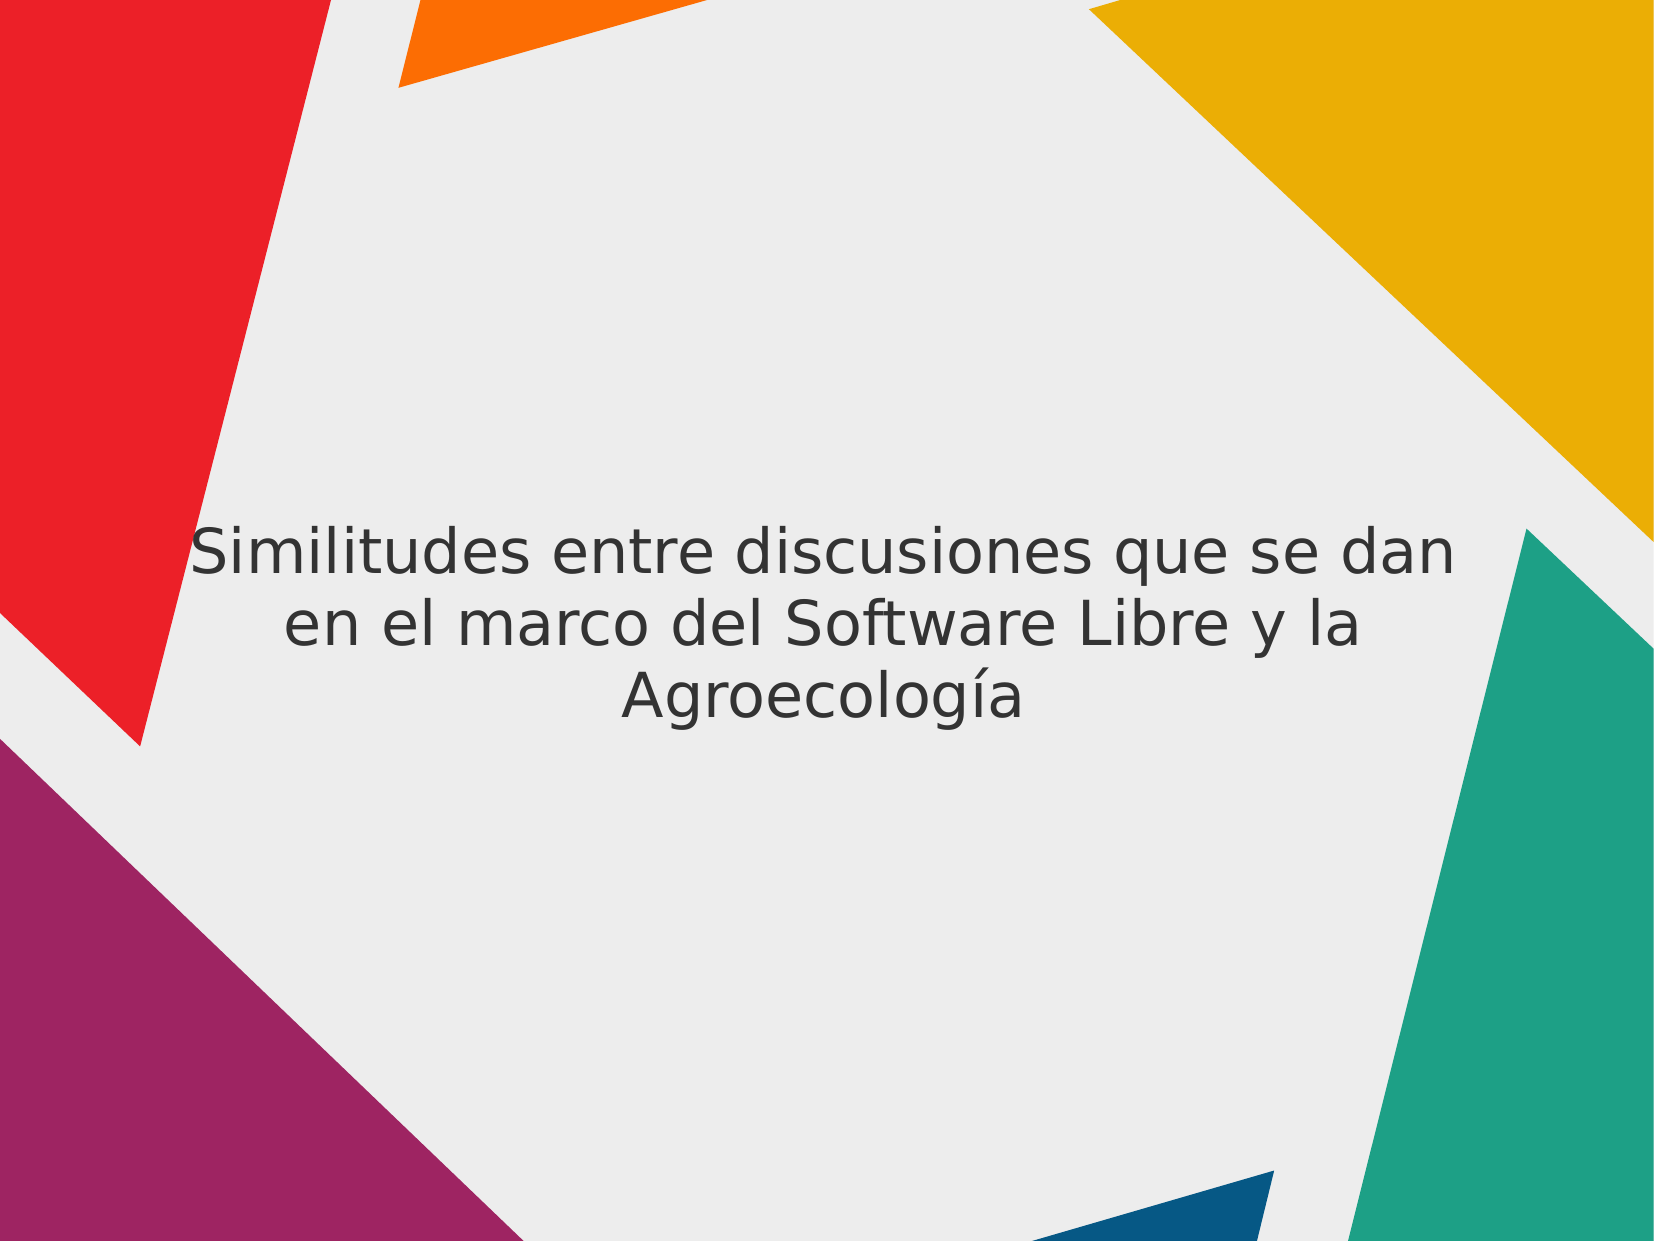

# Similitudes entre discusiones que se dan en el marco del Software Libre y la Agroecología